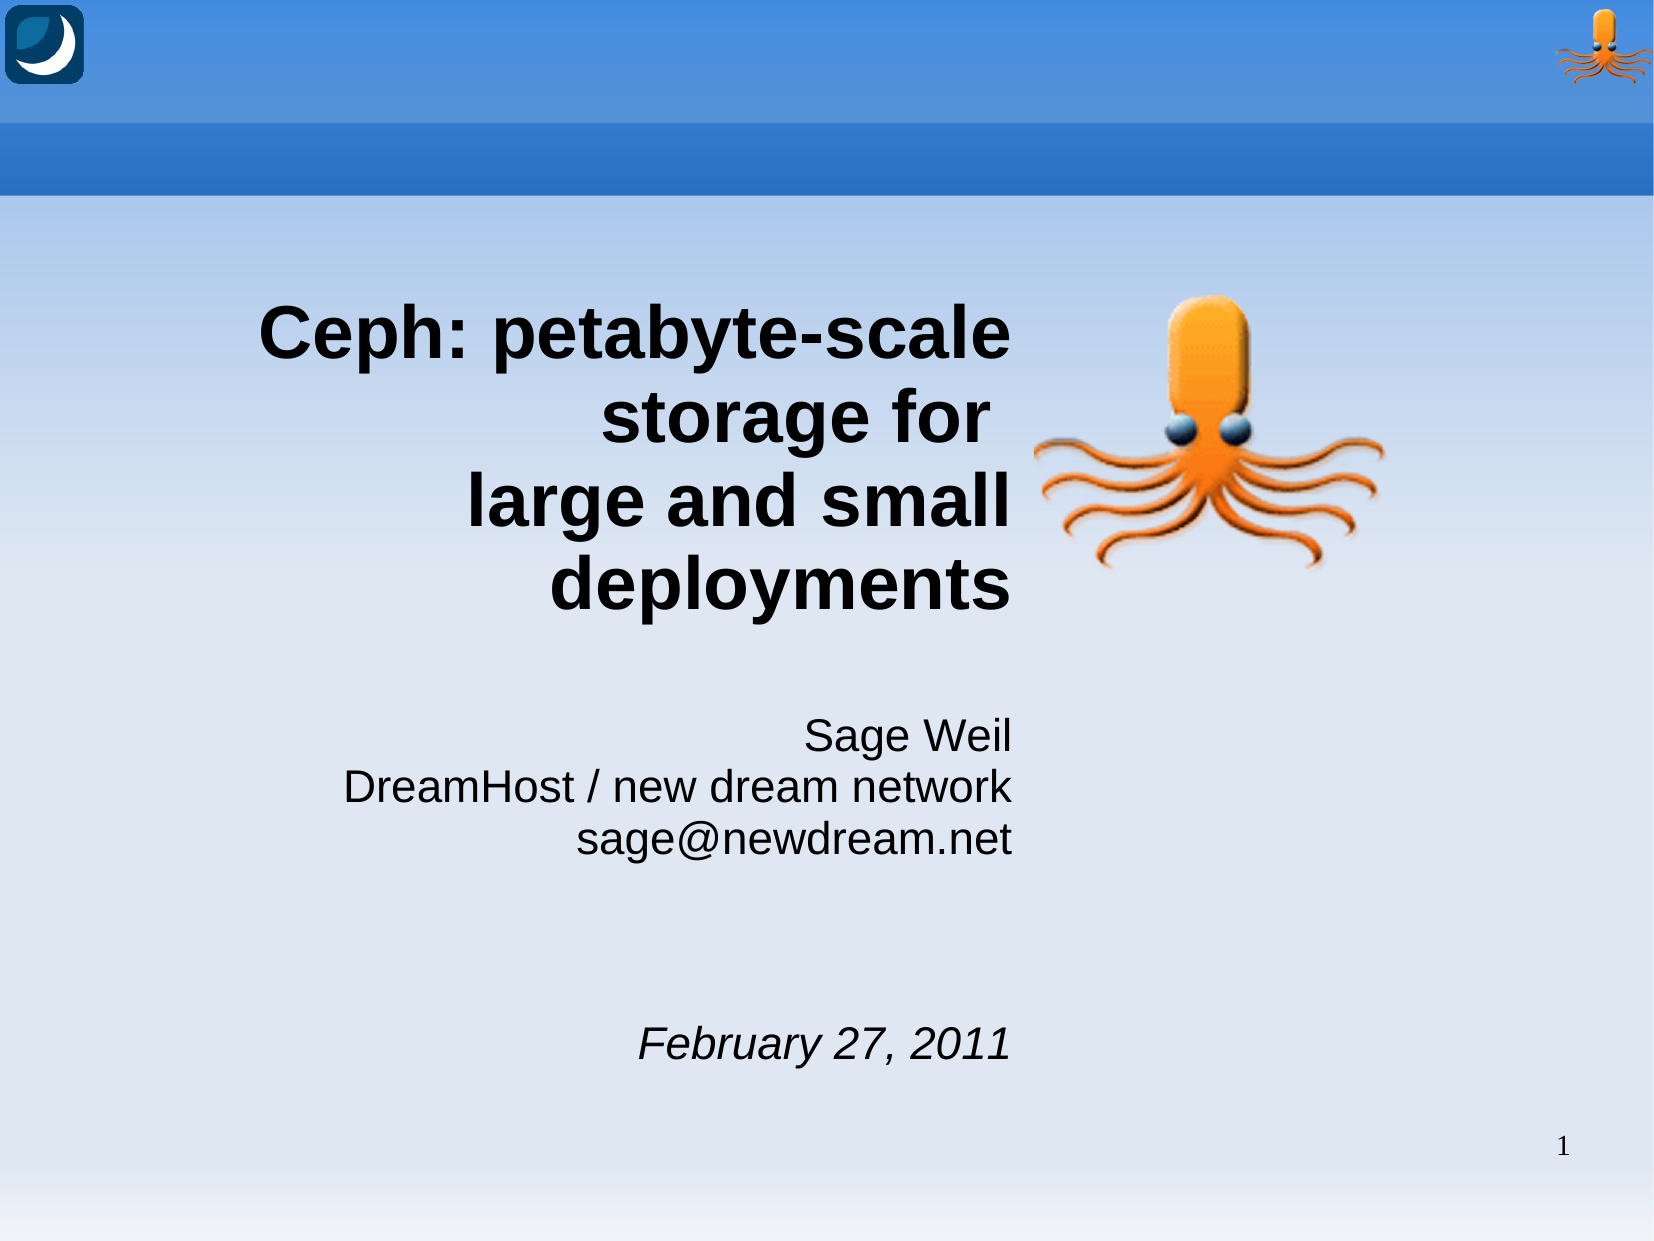

# Ceph: petabyte-scale
storage for
large and small
deployments
Sage Weil
DreamHost / new dream network
sage@newdream.net
February 27, 2011
1